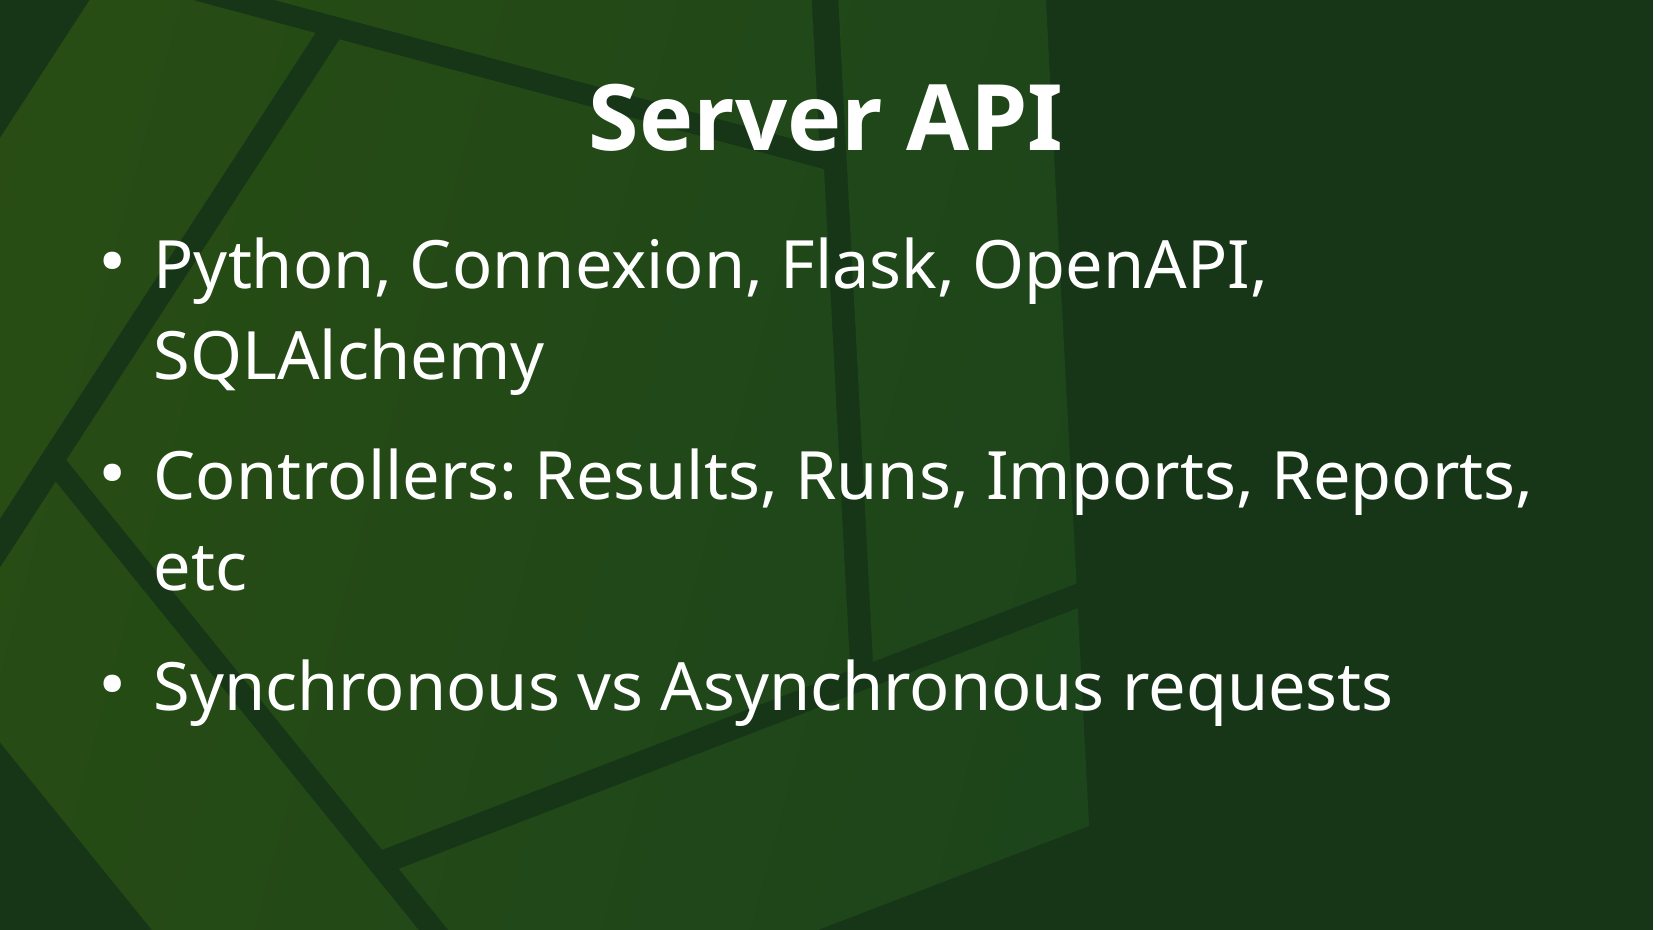

# Server API
Python, Connexion, Flask, OpenAPI, SQLAlchemy
Controllers: Results, Runs, Imports, Reports, etc
Synchronous vs Asynchronous requests